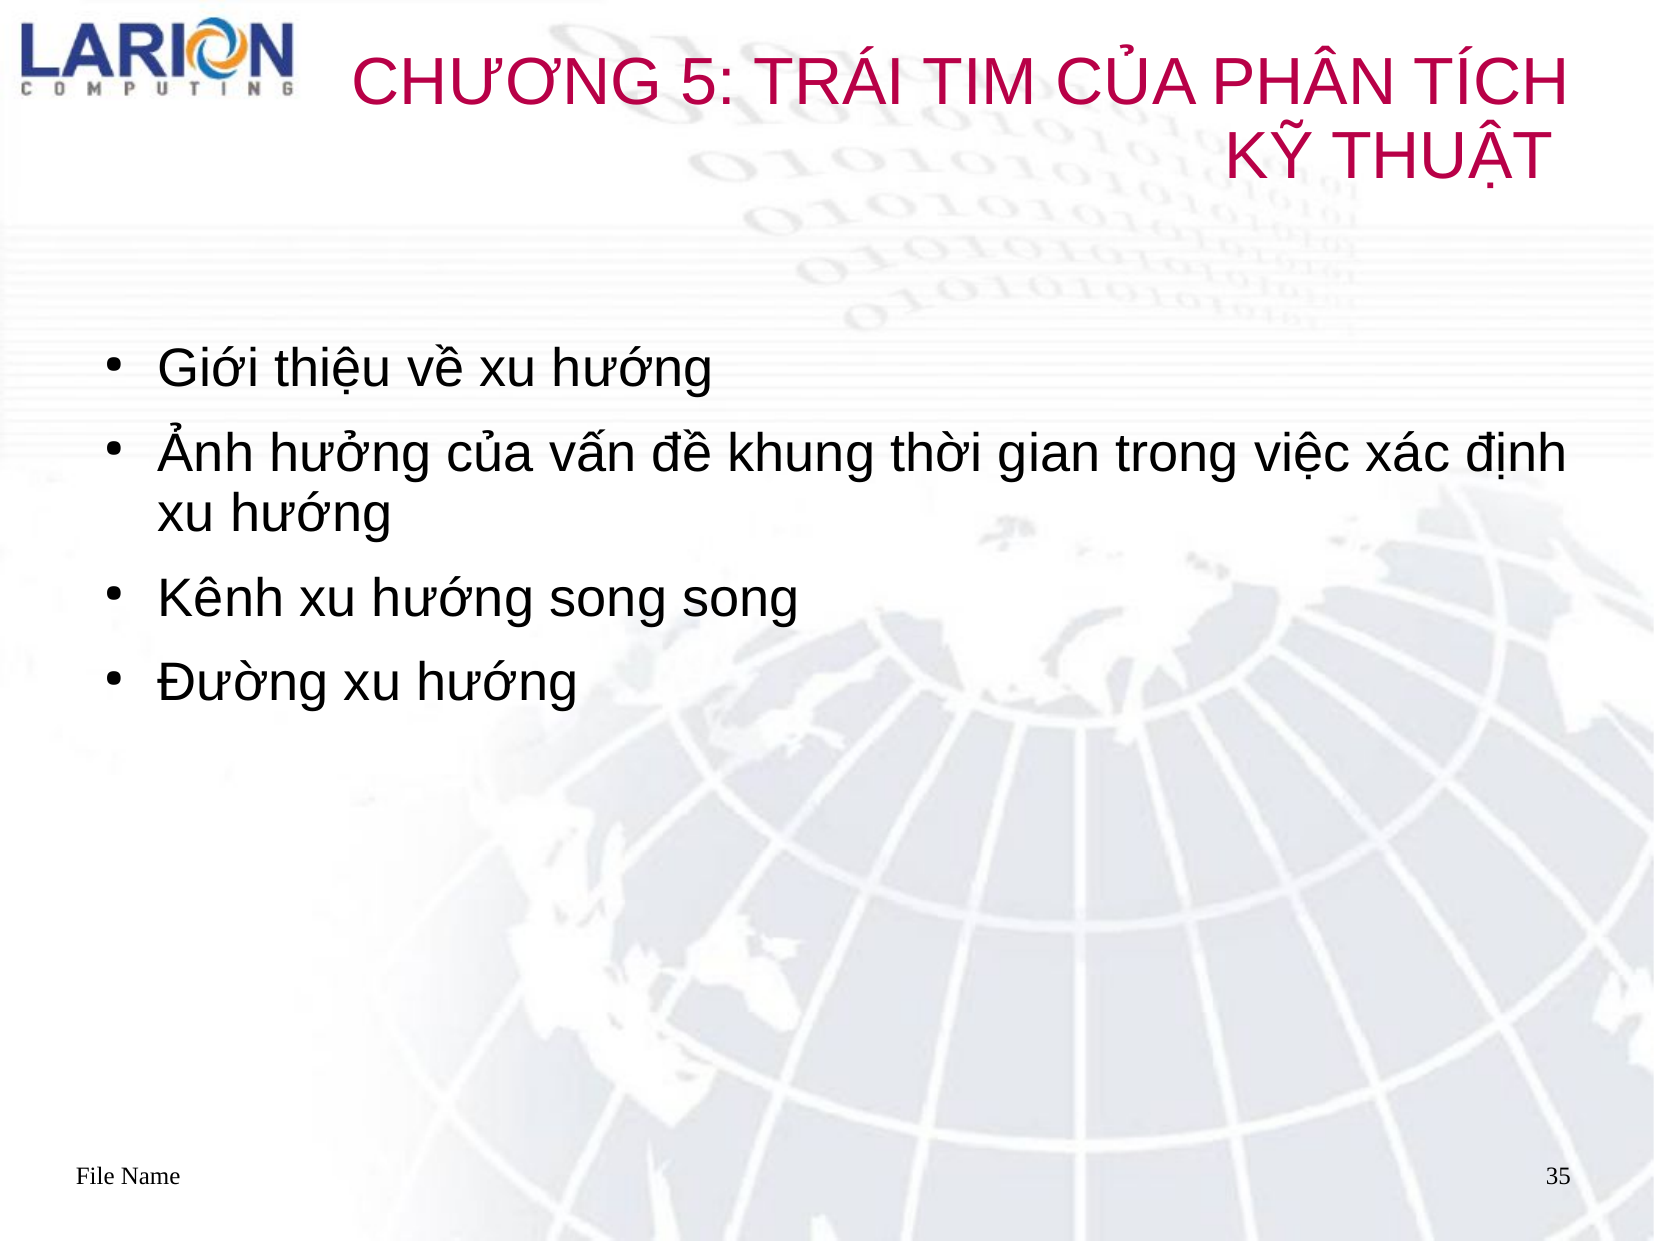

# CHƯƠNG 5: TRÁI TIM CỦA PHÂN TÍCH KỸ THUẬT
Giới thiệu về xu hướng
Ảnh hưởng của vấn đề khung thời gian trong việc xác định xu hướng
Kênh xu hướng song song
Đường xu hướng
File Name
35